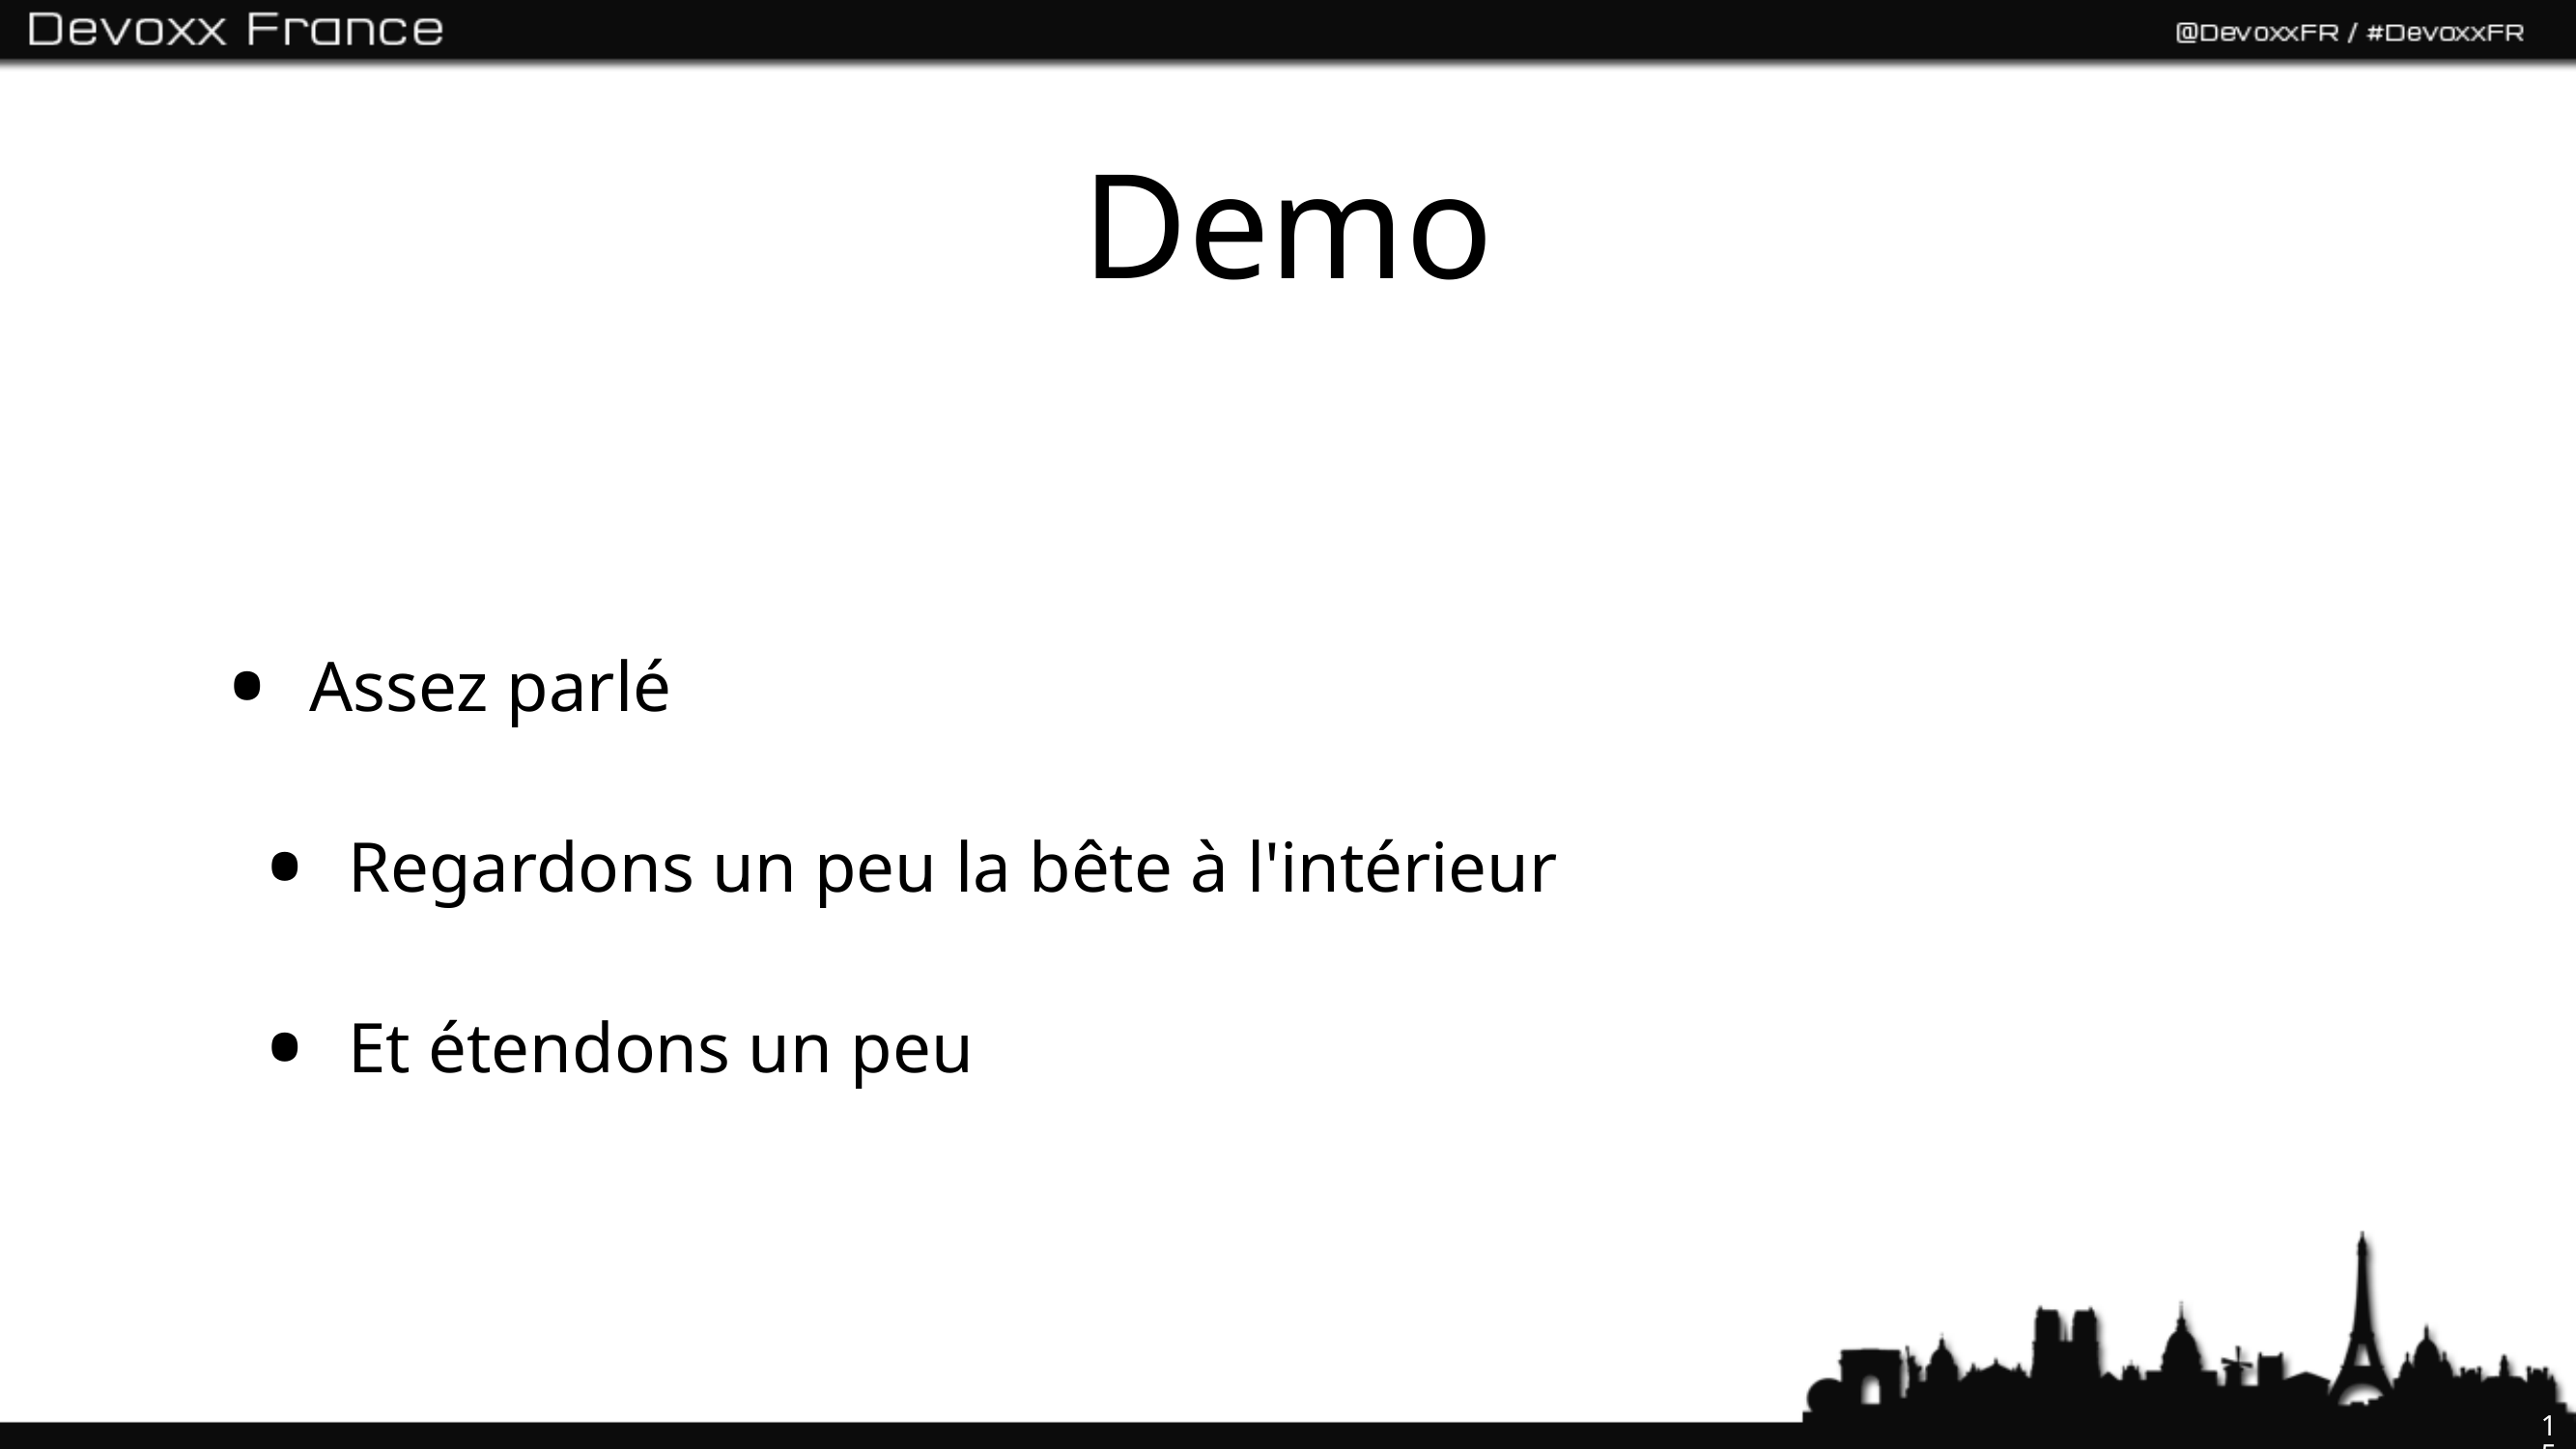

# Demo
Assez parlé
Regardons un peu la bête à l'intérieur
Et étendons un peu
15